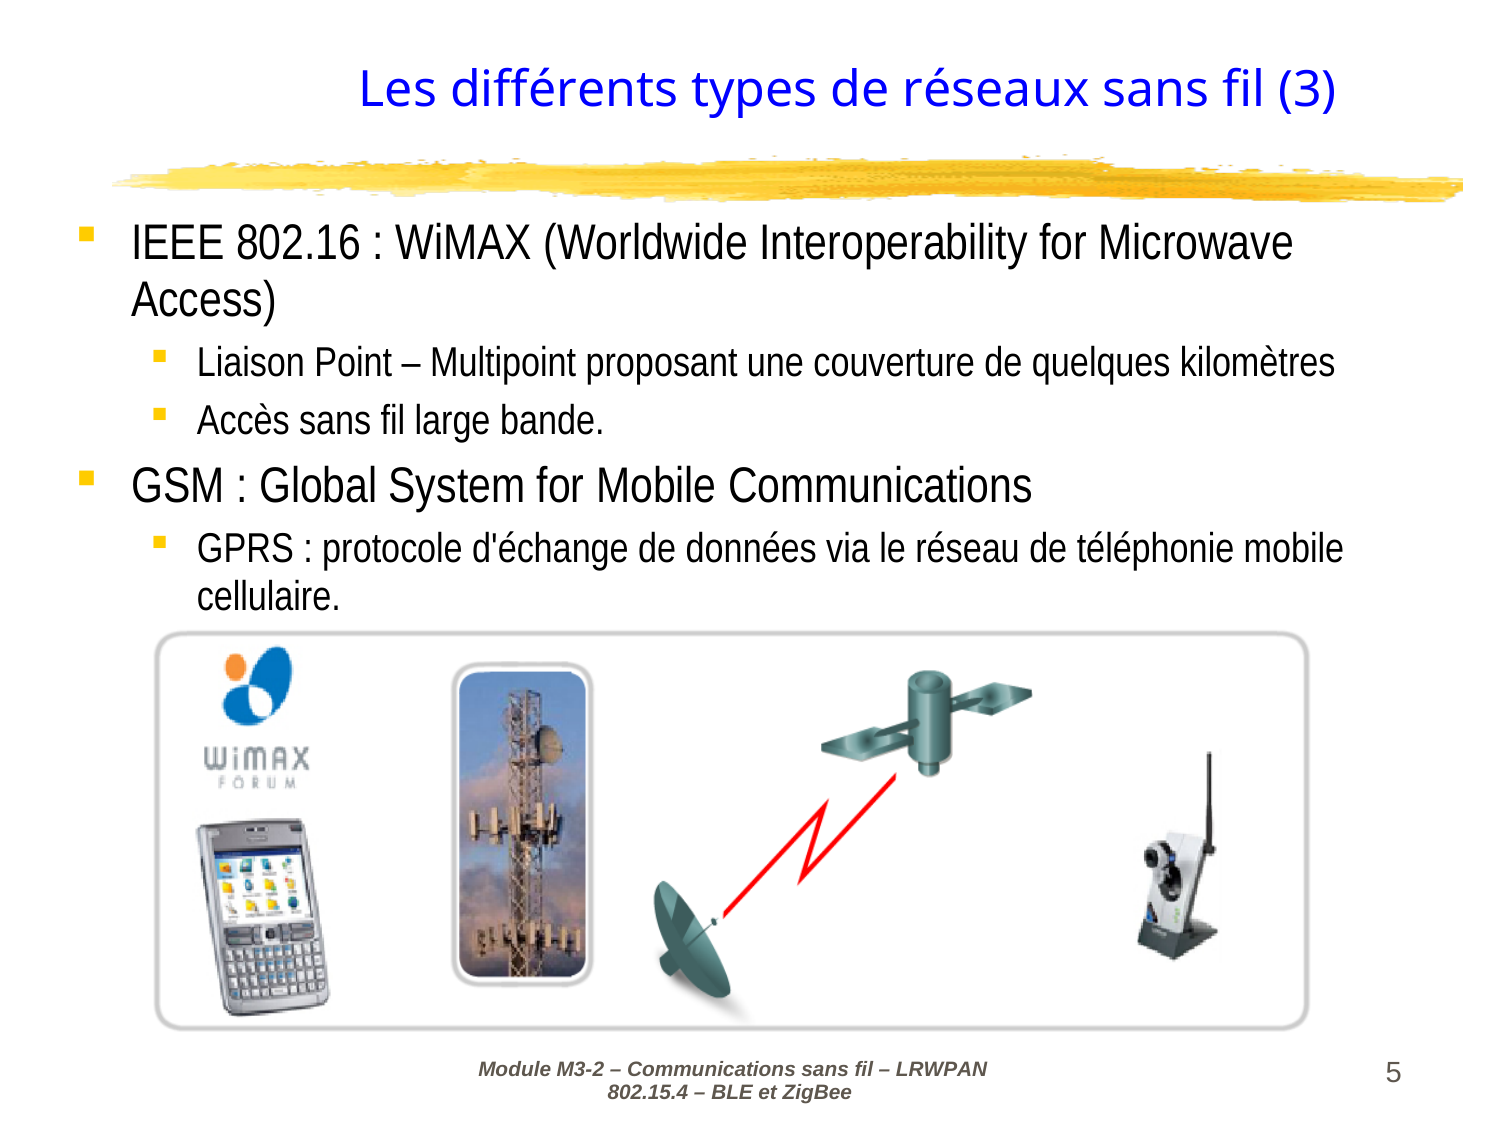

# Les différents types de réseaux sans fil (3)
IEEE 802.16 : WiMAX (Worldwide Interoperability for Microwave Access)
Liaison Point – Multipoint proposant une couverture de quelques kilomètres
Accès sans fil large bande.
GSM : Global System for Mobile Communications
GPRS : protocole d'échange de données via le réseau de téléphonie mobile cellulaire.
5